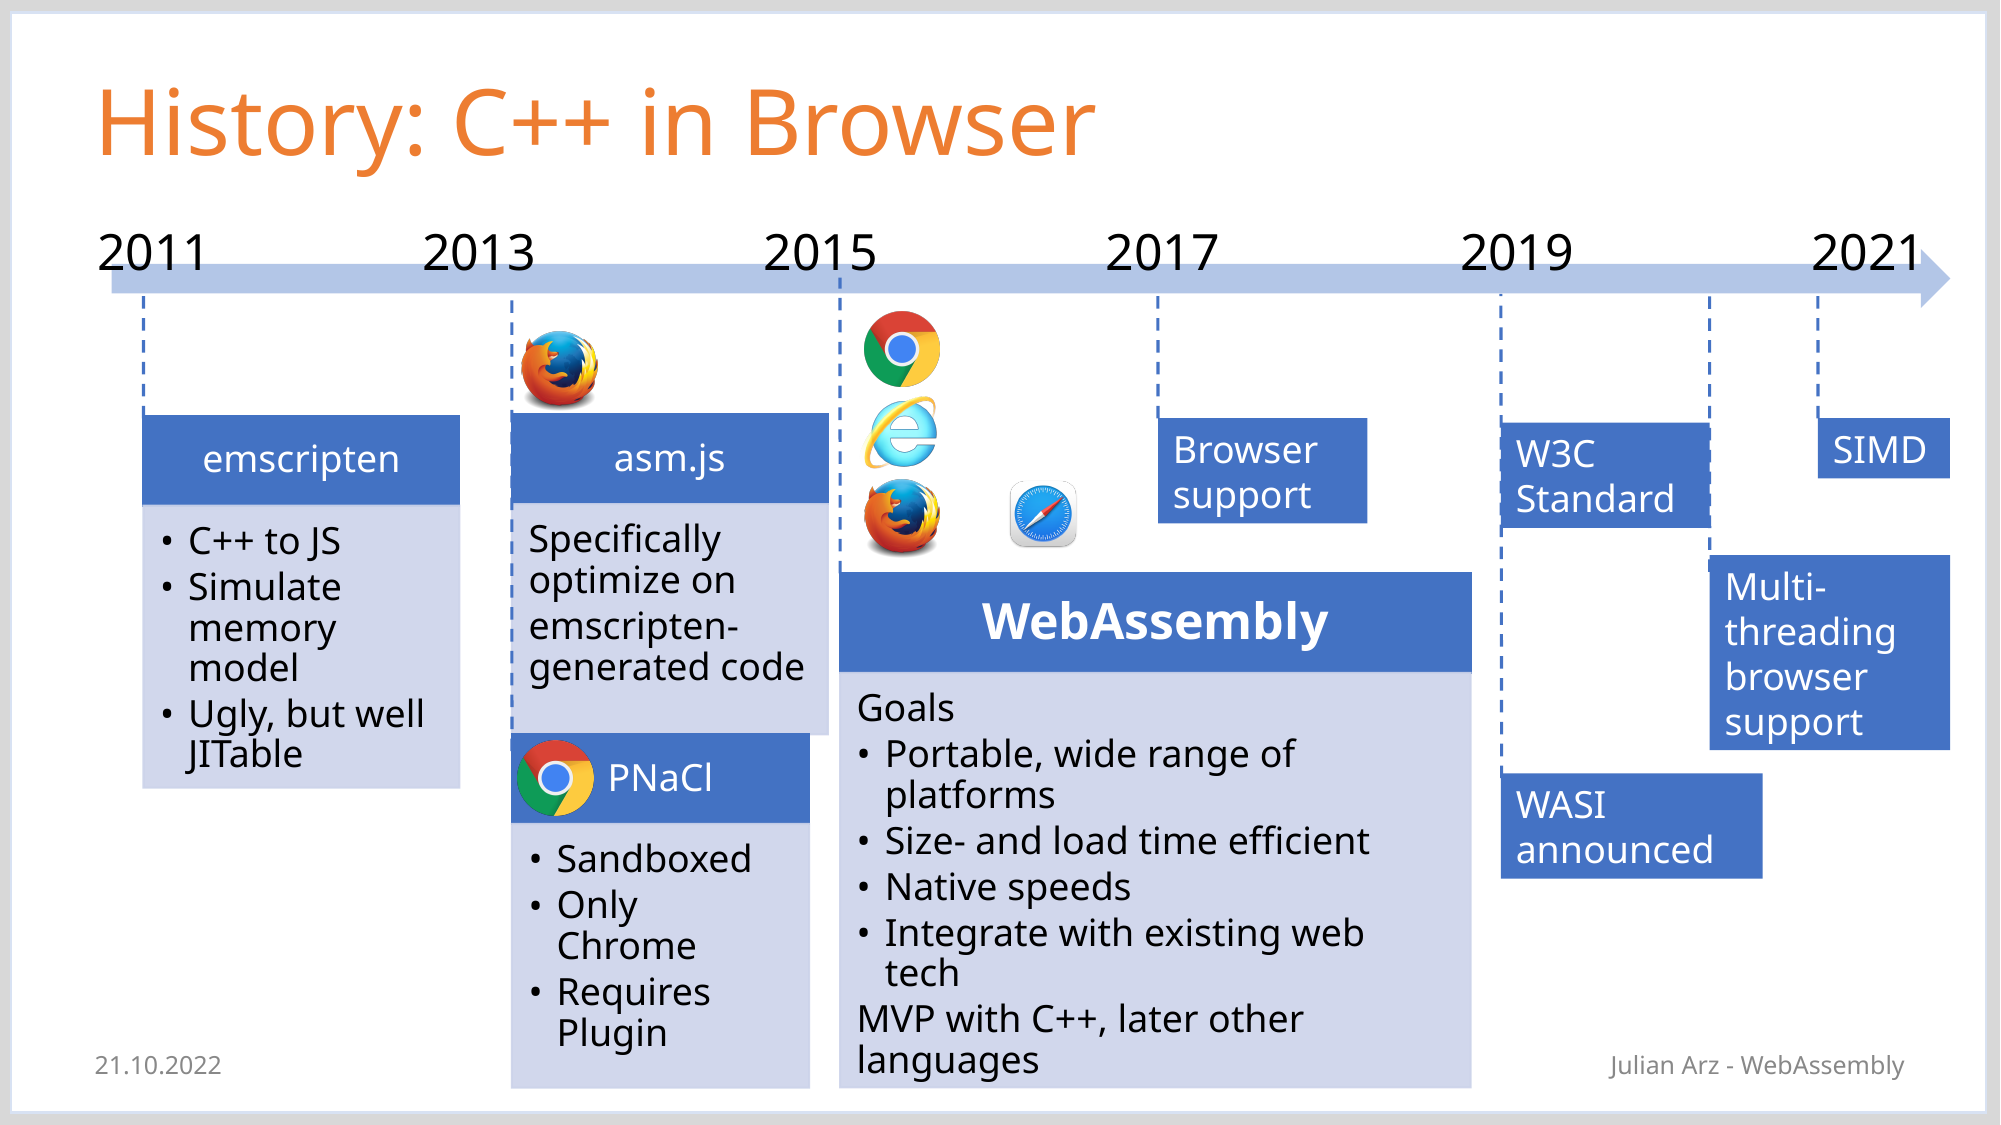

# History: C++ in Browser
2011
2013
2015
2017
2019
2021
WebAssembly
Goals
Portable, wide range of platforms
Size- and load time efficient
Native speeds
Integrate with existing web tech
MVP with C++, later other languages
Multi-
threading
browser
support
W3C Standard
WASI announced
Browser support
SIMD
asm.js
emscripten
Specifically optimize on
emscripten-generated code
C++ to JS
Simulate memory model
Ugly, but well JITable
PNaCl
Sandboxed
Only Chrome
Requires Plugin
21.10.2022
Julian Arz - WebAssembly